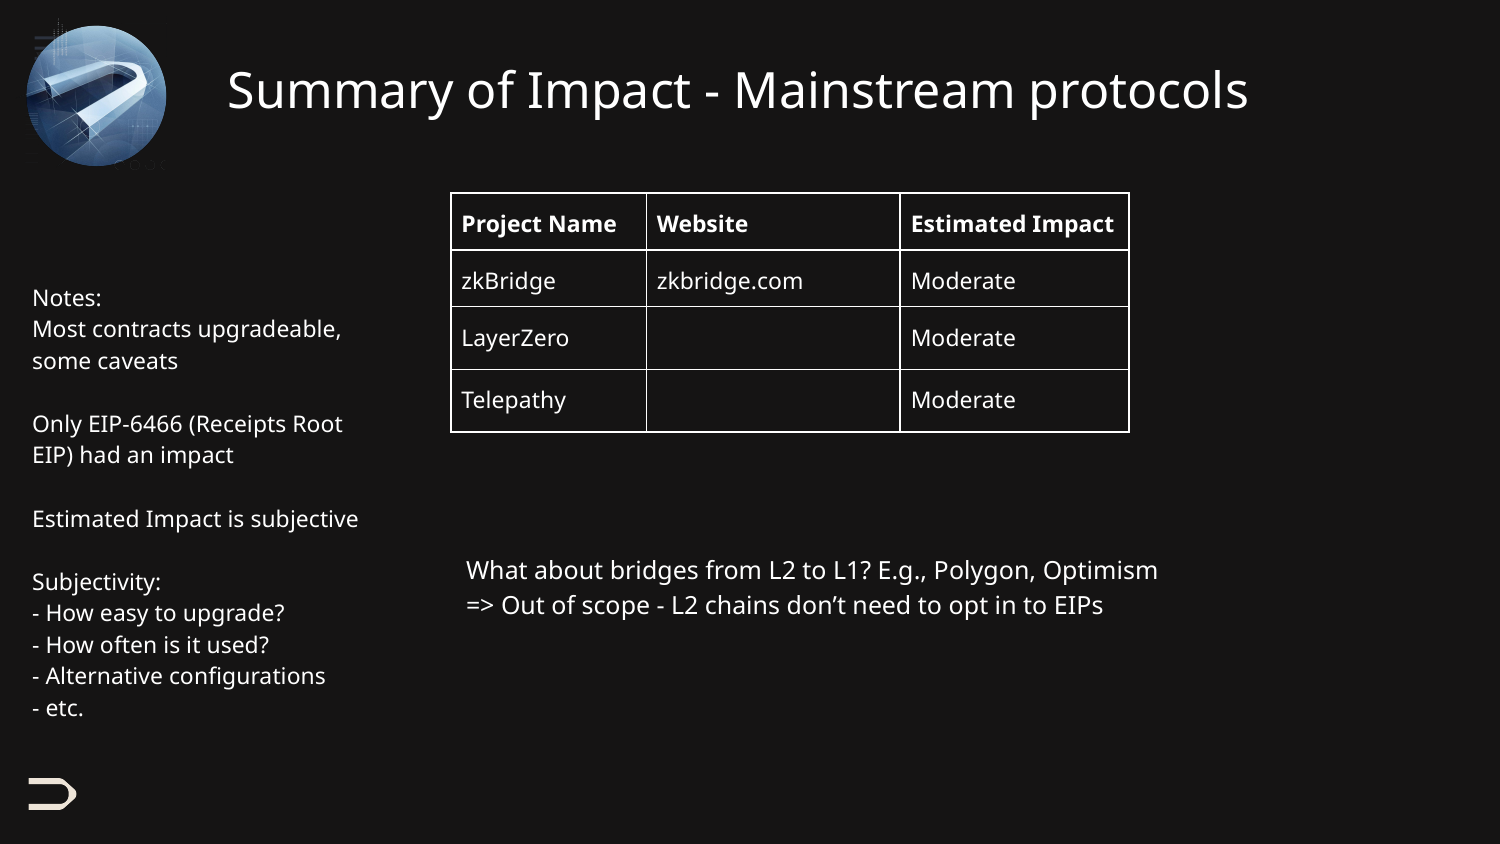

# Summary of Impact - Mainstream protocols
| Project Name | Website | Estimated Impact |
| --- | --- | --- |
| zkBridge | zkbridge.com | Moderate |
| LayerZero | | Moderate |
| Telepathy | | Moderate |
Notes:
Most contracts upgradeable, some caveats
Only EIP-6466 (Receipts Root EIP) had an impact
Estimated Impact is subjective
Subjectivity:
- How easy to upgrade?
- How often is it used?
- Alternative configurations
- etc.
What about bridges from L2 to L1? E.g., Polygon, Optimism
=> Out of scope - L2 chains don’t need to opt in to EIPs